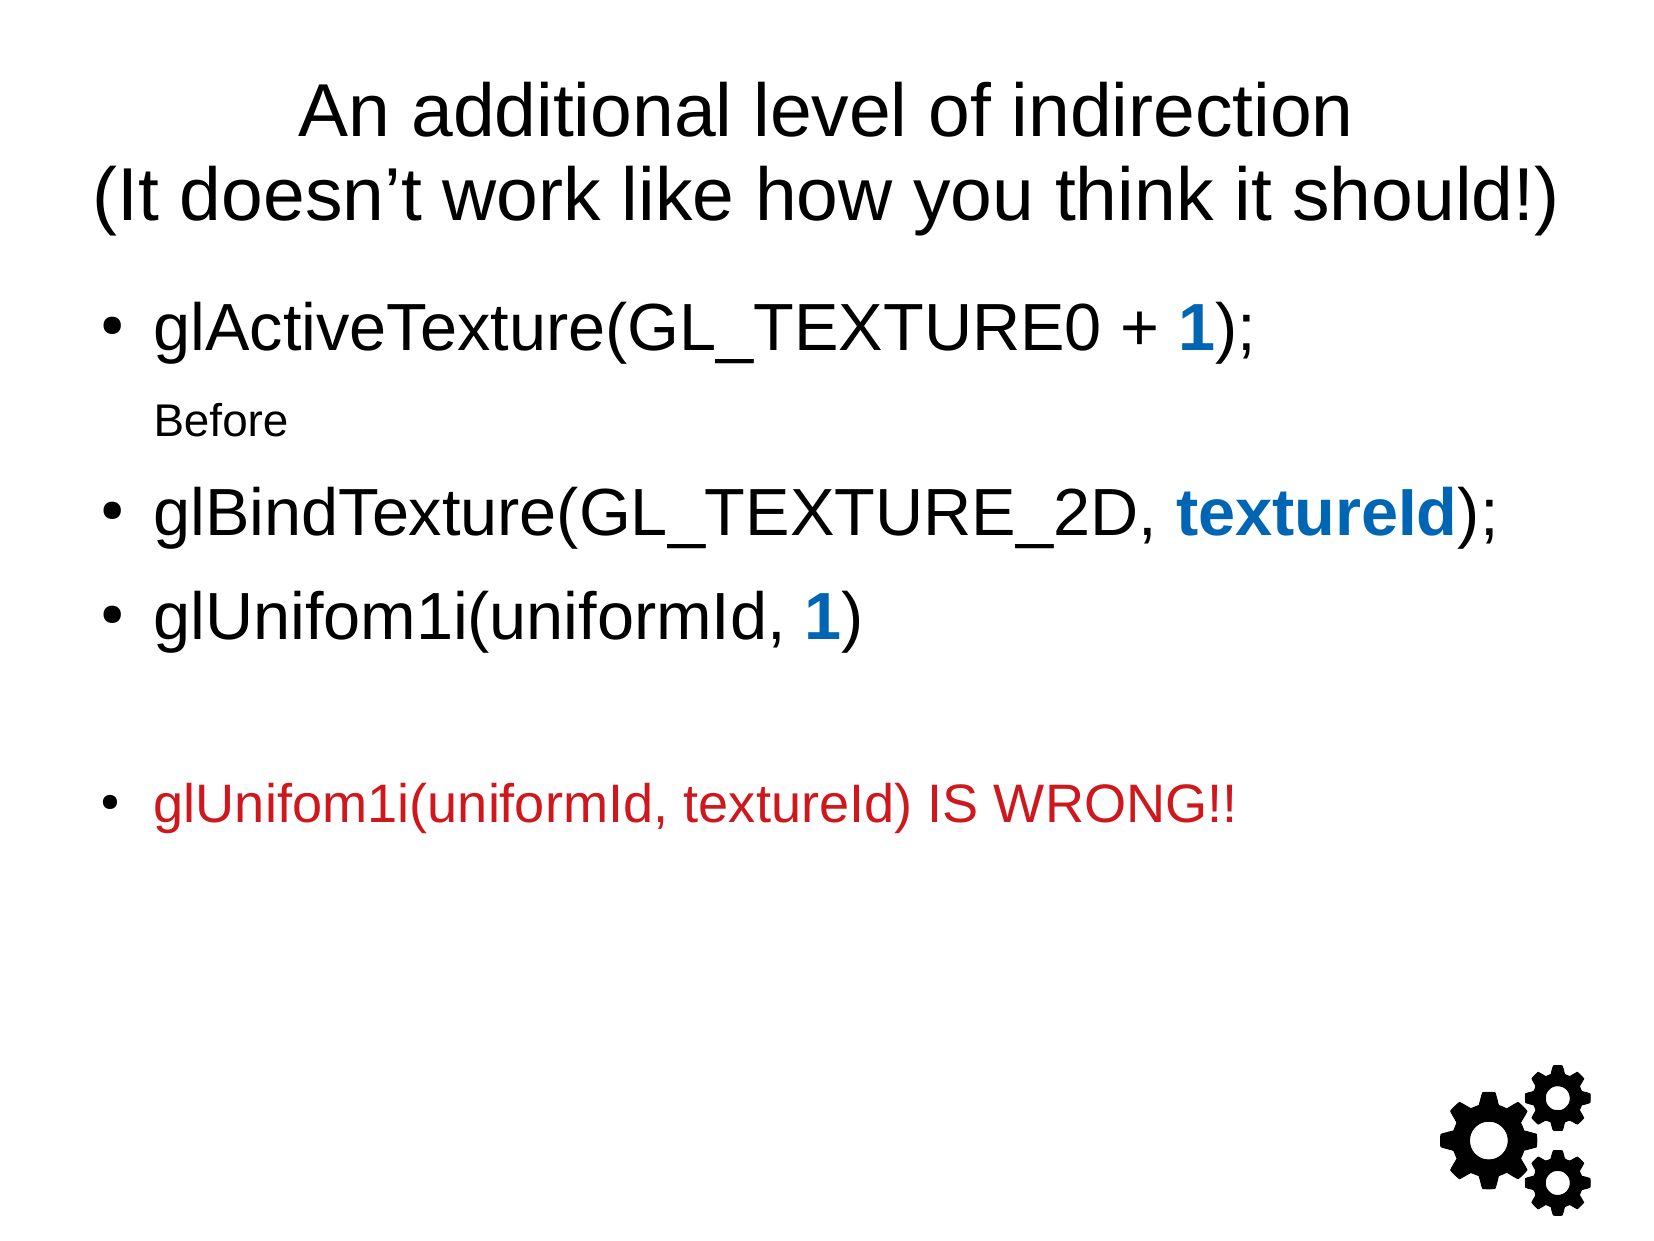

# An additional level of indirection (It doesn’t work like how you think it should!)
glActiveTexture(GL_TEXTURE0 + 1);
Before
glBindTexture(GL_TEXTURE_2D, textureId);
glUnifom1i(uniformId, 1)
glUnifom1i(uniformId, textureId) IS WRONG!!